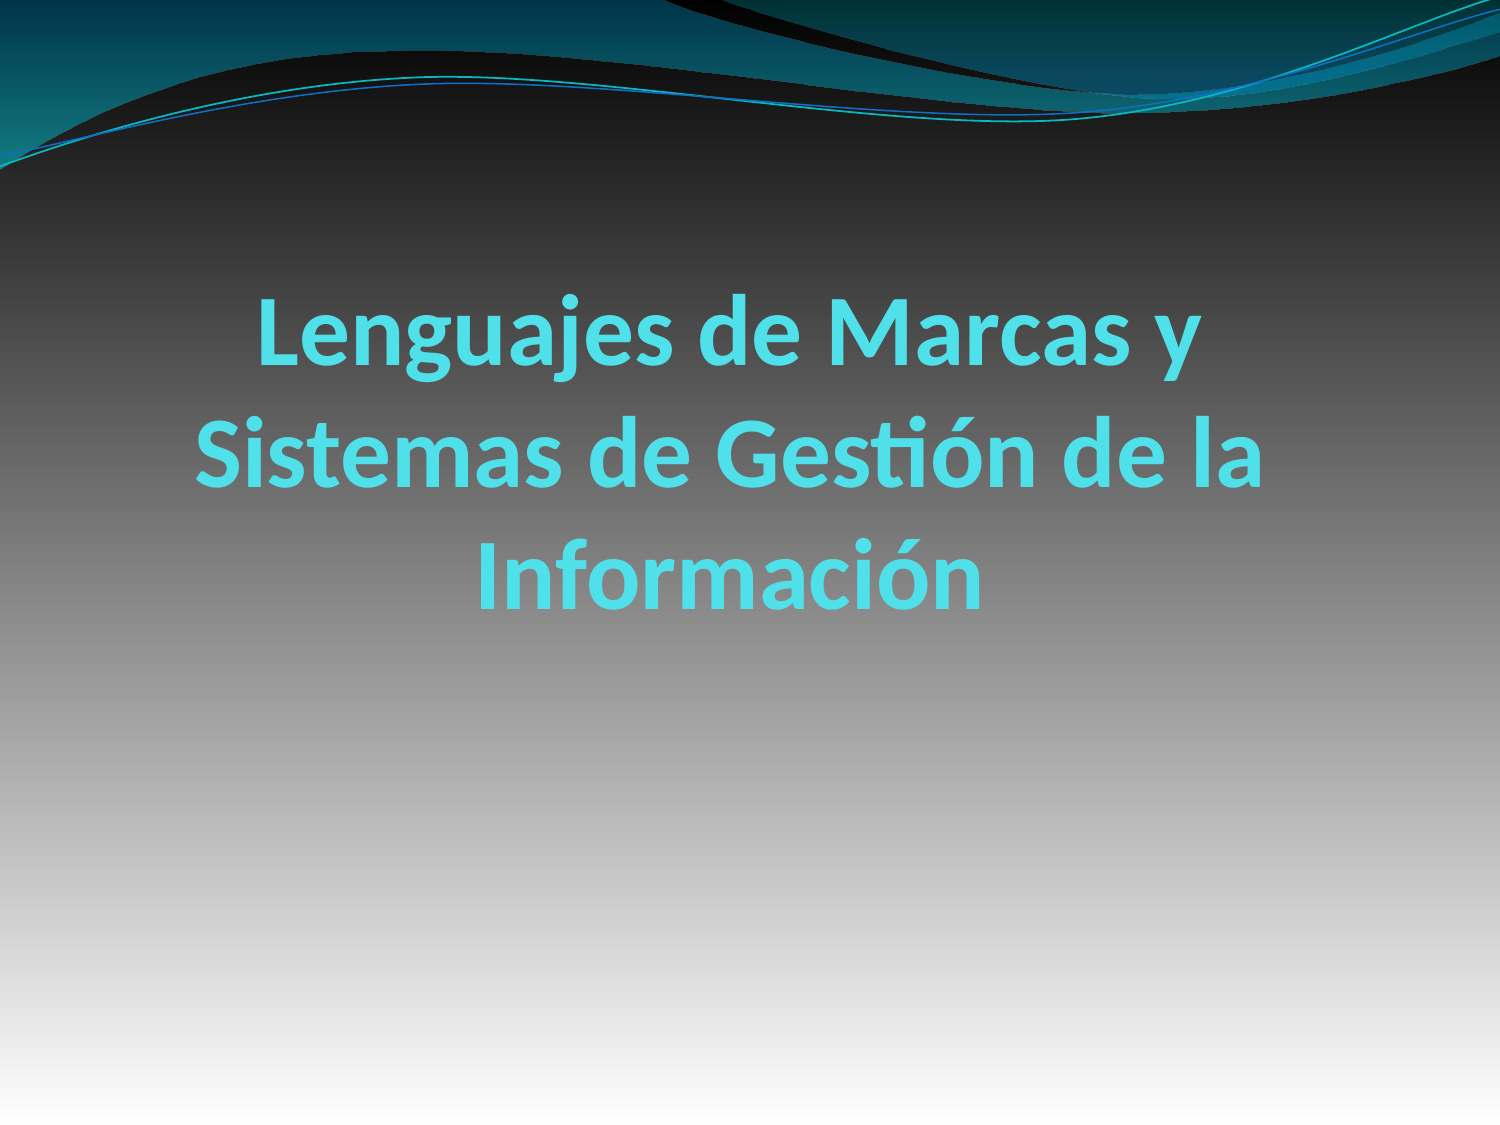

# Lenguajes de Marcas y Sistemas de Gestión de la Información